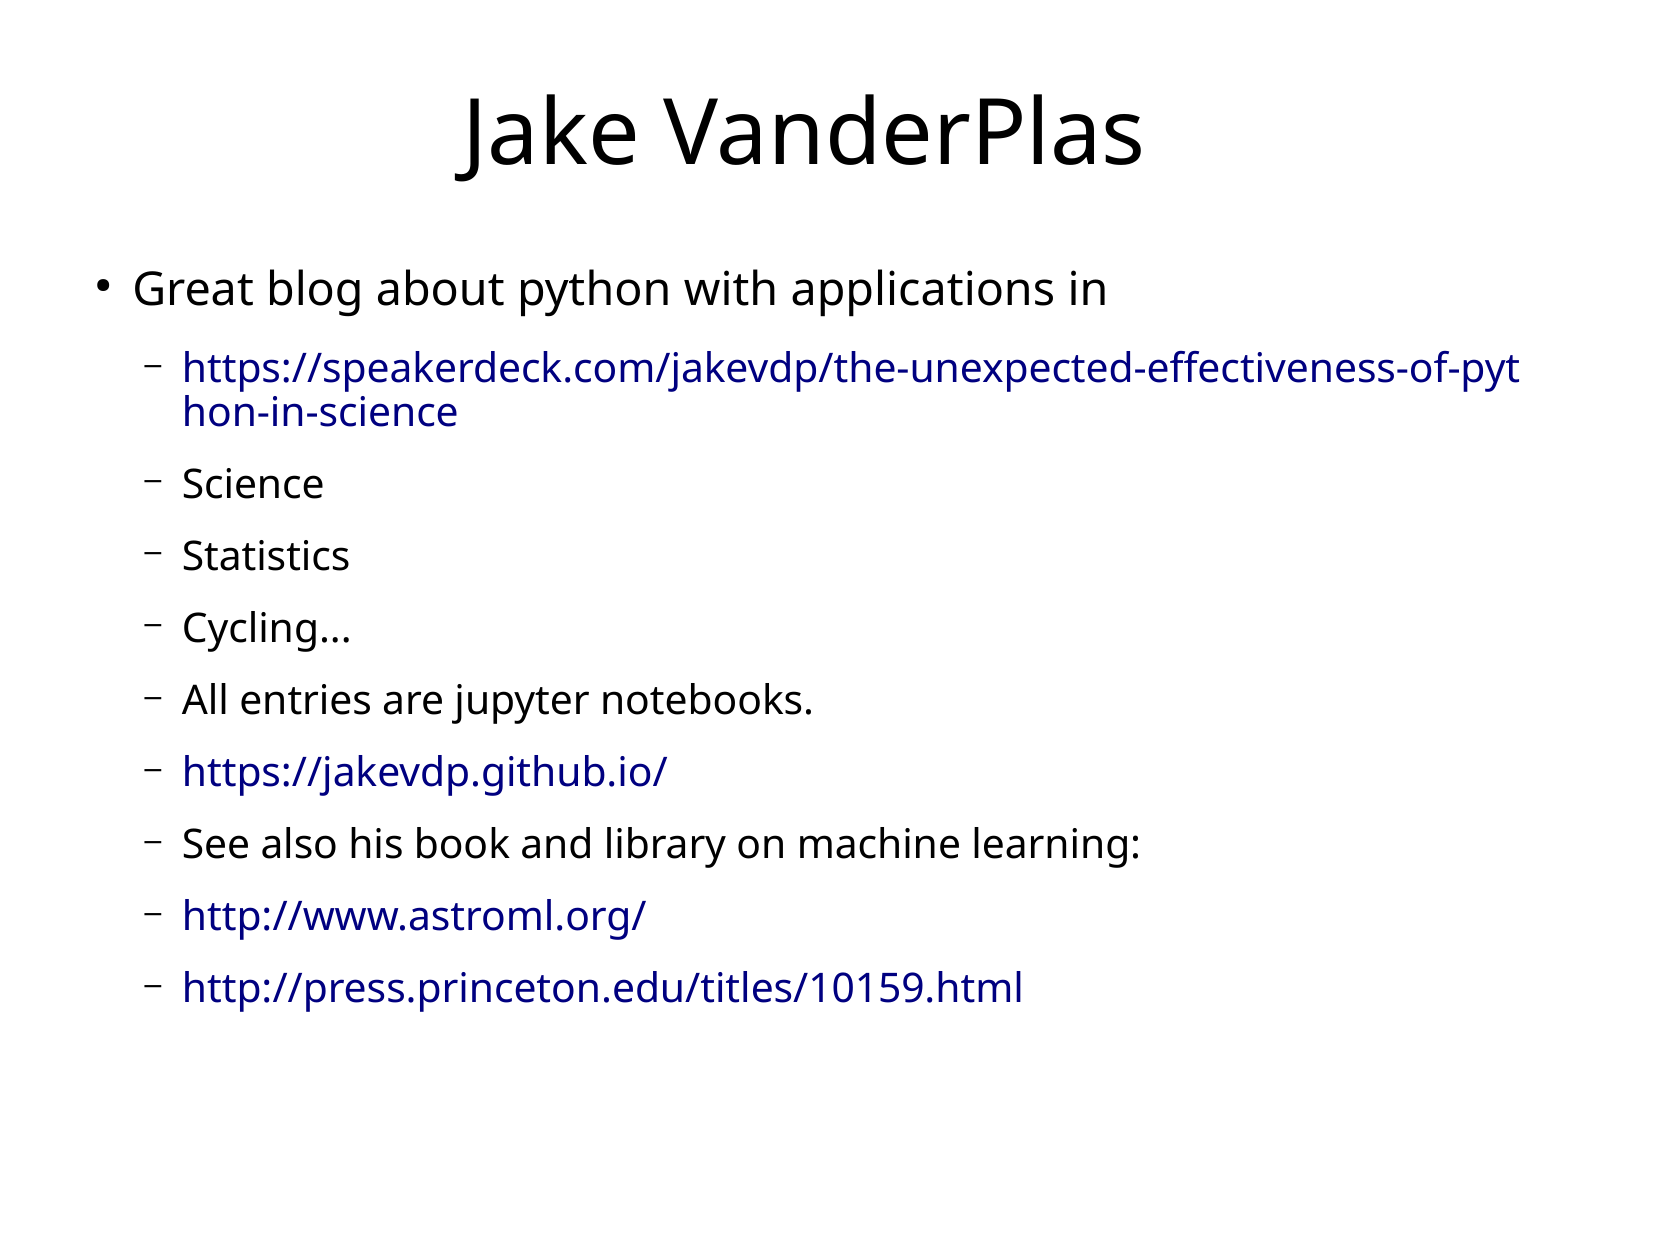

# Jake VanderPlas
Great blog about python with applications in
https://speakerdeck.com/jakevdp/the-unexpected-effectiveness-of-python-in-science
Science
Statistics
Cycling...
All entries are jupyter notebooks.
https://jakevdp.github.io/
See also his book and library on machine learning:
http://www.astroml.org/
http://press.princeton.edu/titles/10159.html